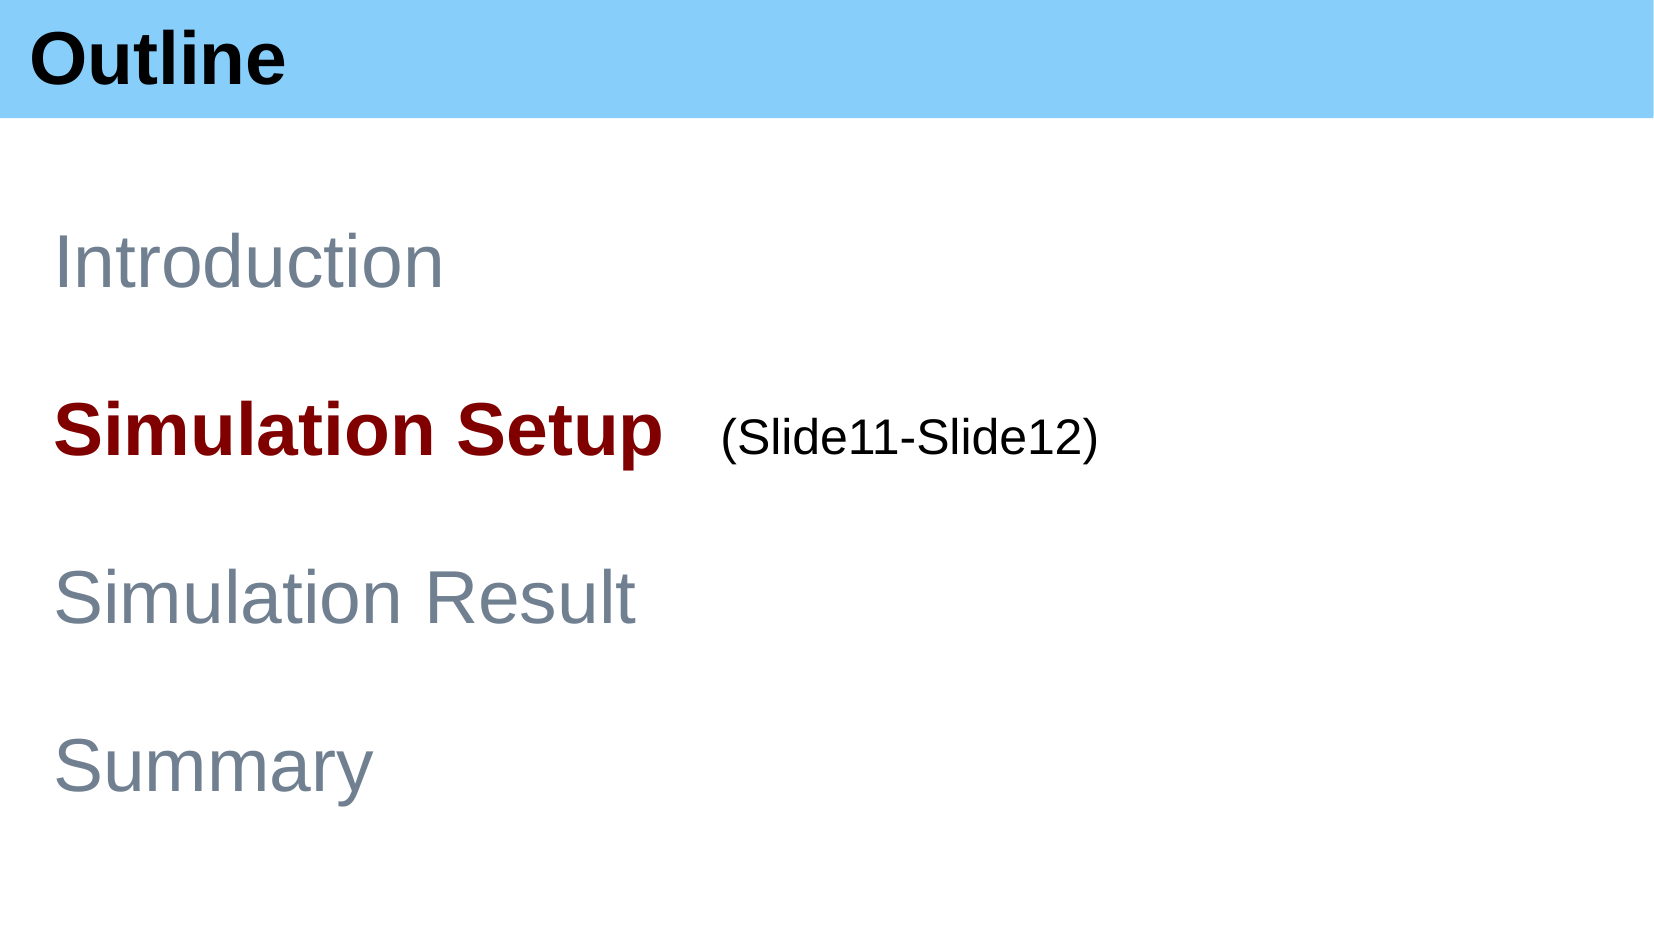

Outline
# Outline
Introduction
Simulation Setup
Simulation Result
Summary
(Slide11-Slide12)